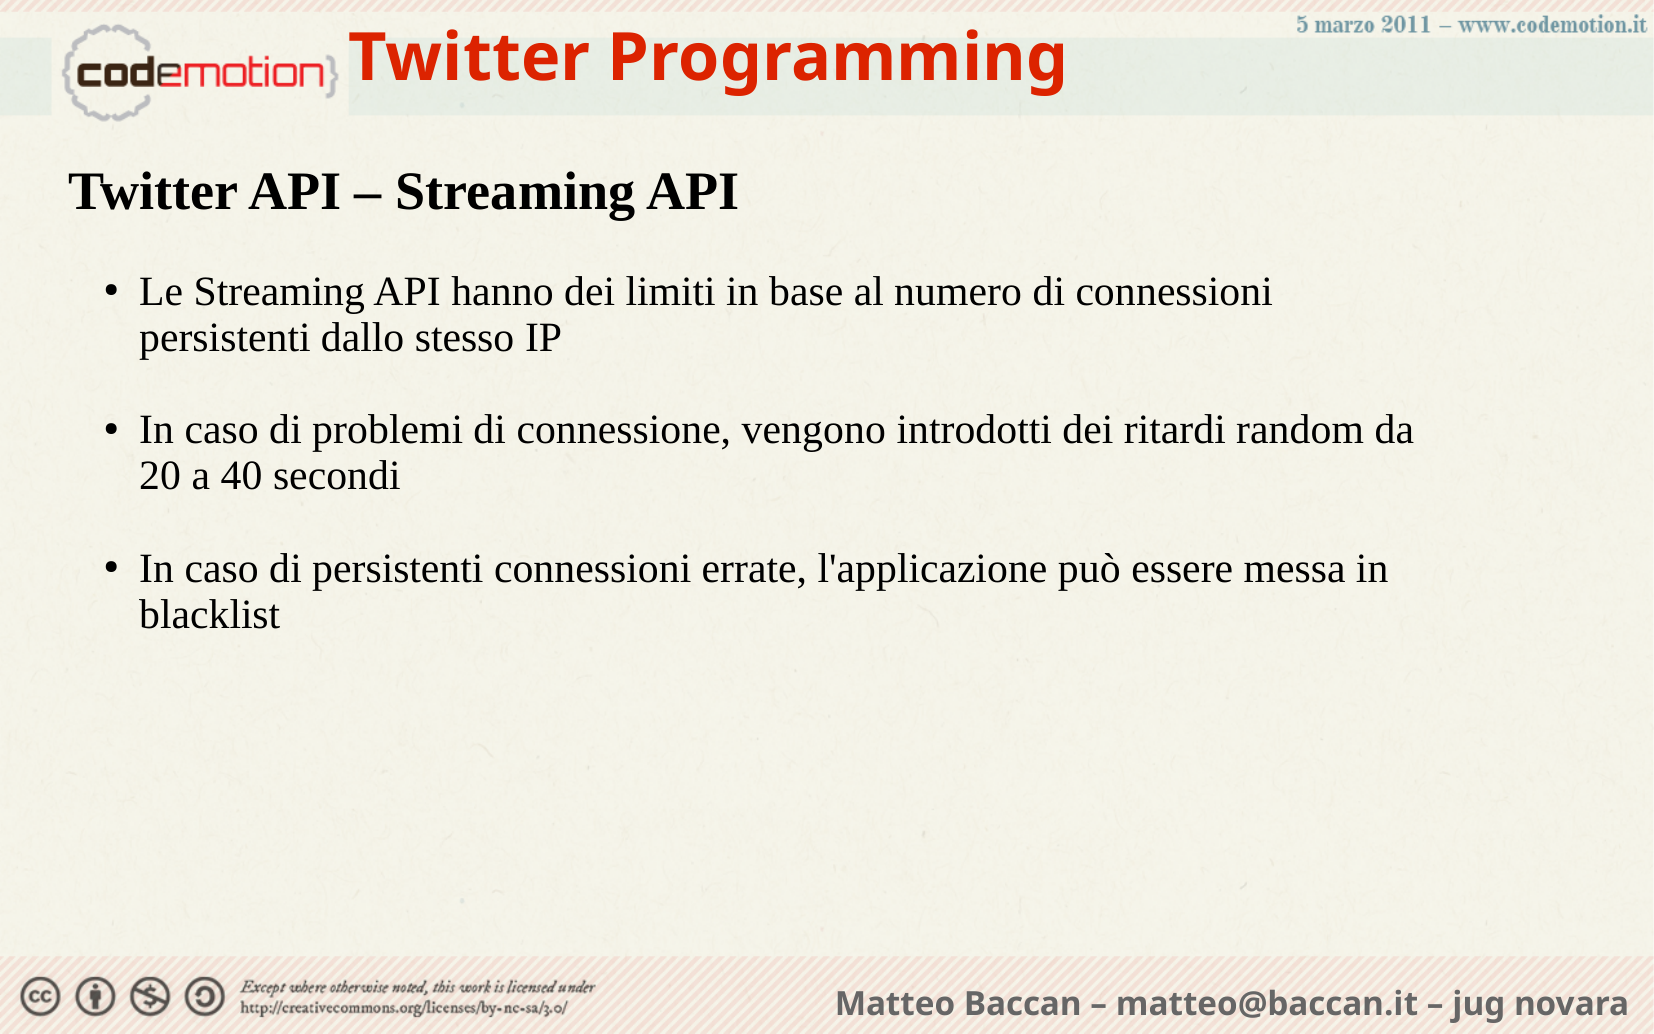

# Twitter Programming
Twitter API – Streaming API
Le Streaming API hanno dei limiti in base al numero di connessioni persistenti dallo stesso IP
In caso di problemi di connessione, vengono introdotti dei ritardi random da 20 a 40 secondi
In caso di persistenti connessioni errate, l'applicazione può essere messa in blacklist
19
Twitter Programming - Matteo Baccan - matteo@baccan.it